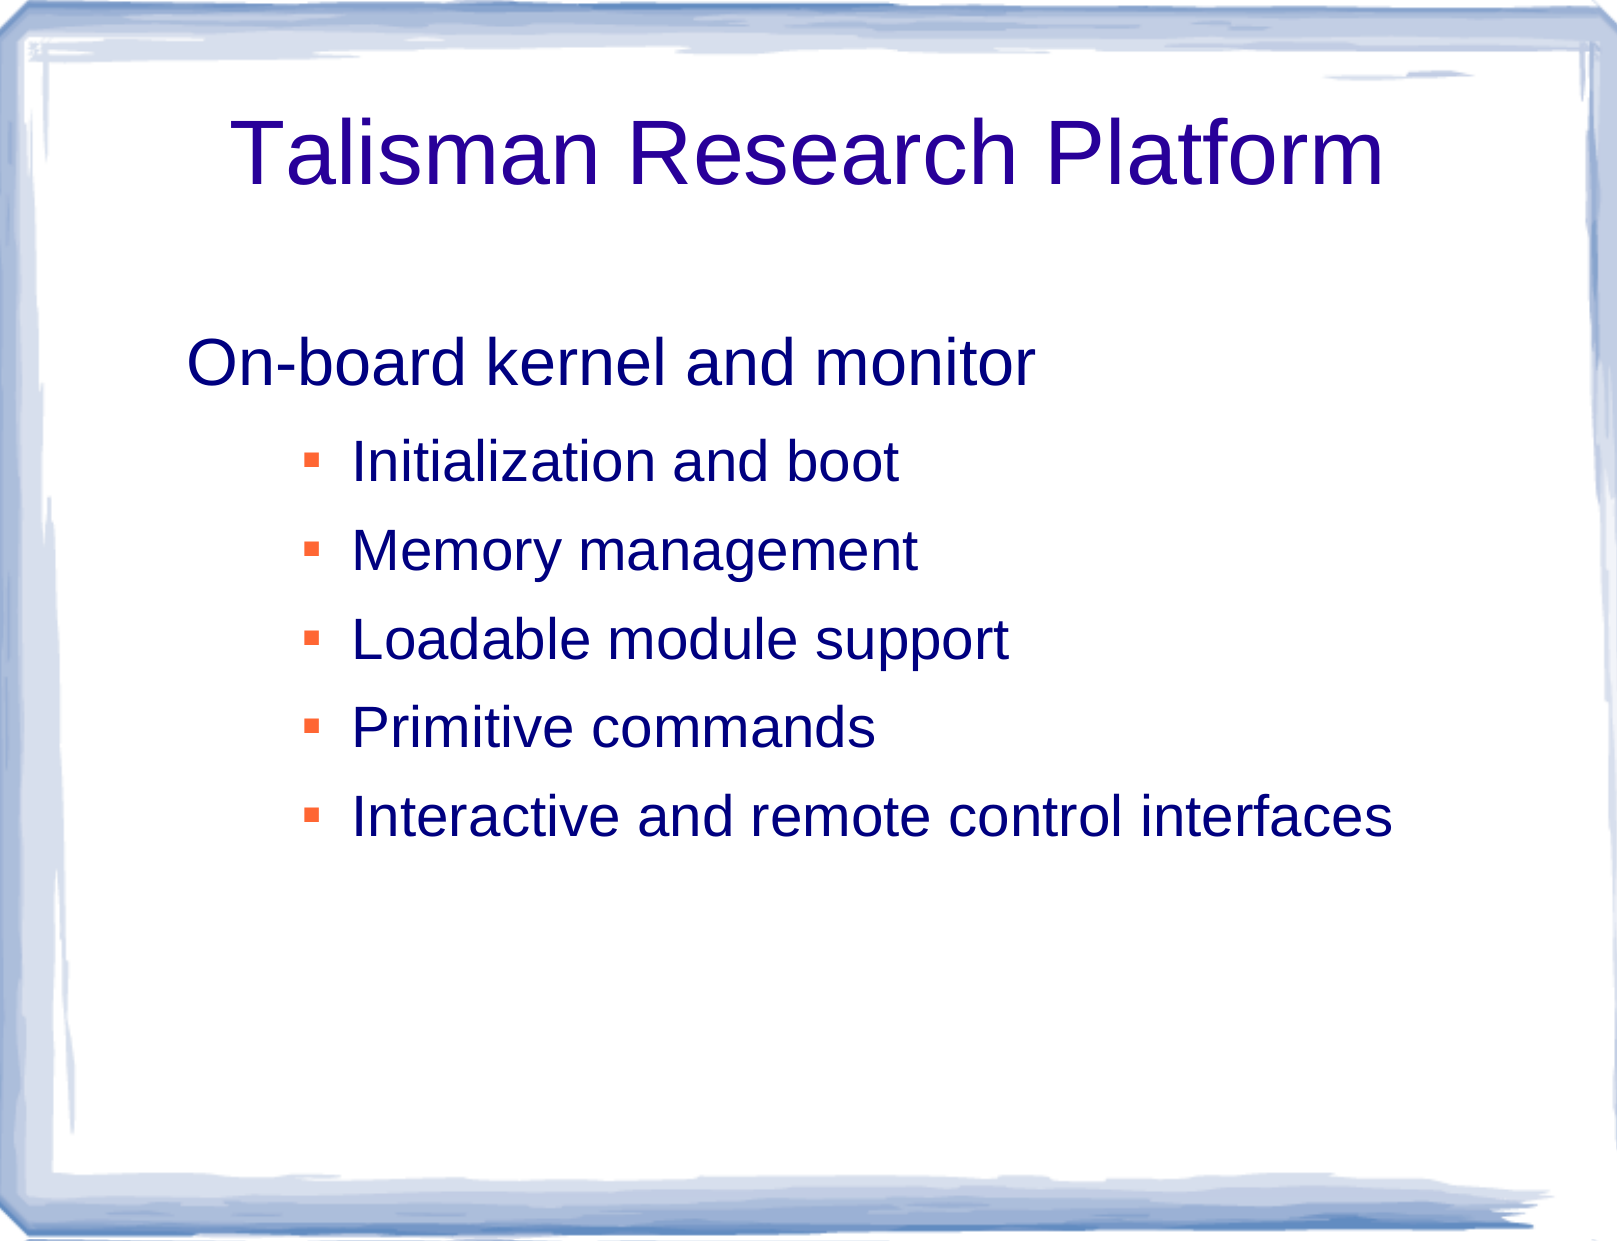

# Talisman Research Platform
On-board kernel and monitor
Initialization and boot
Memory management
Loadable module support
Primitive commands
Interactive and remote control interfaces